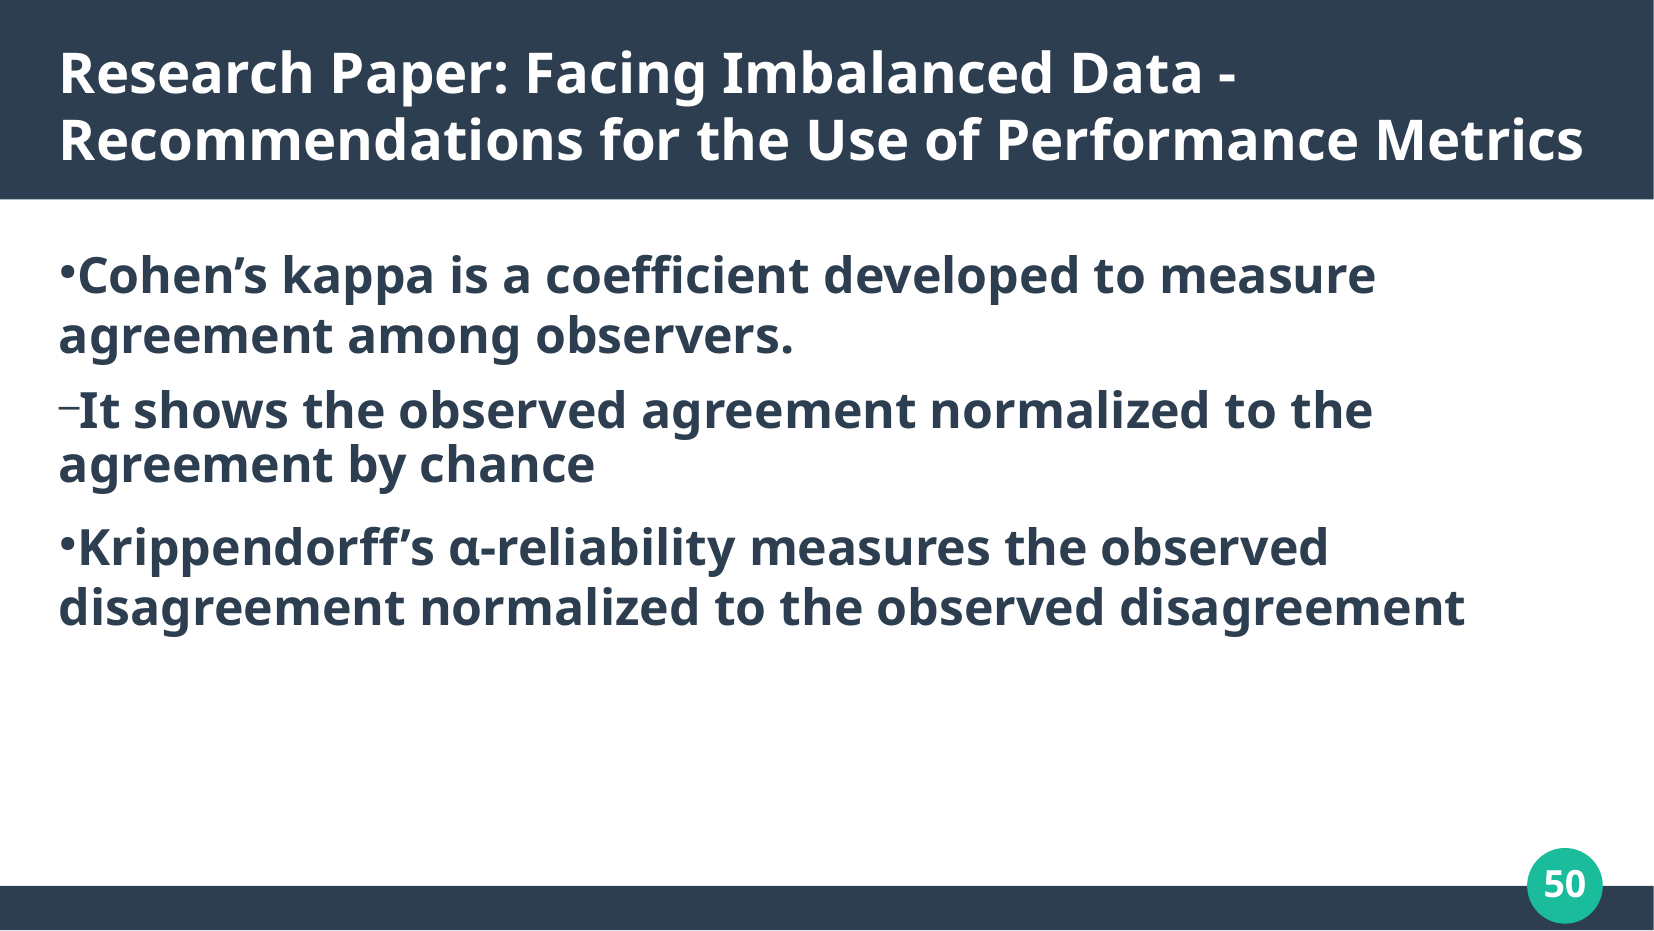

# Research Paper: Facing Imbalanced Data - Recommendations for the Use of Performance Metrics
Cohen’s kappa is a coefficient developed to measure agreement among observers.
It shows the observed agreement normalized to the agreement by chance
Krippendorff’s α-reliability measures the observed disagreement normalized to the observed disagreement